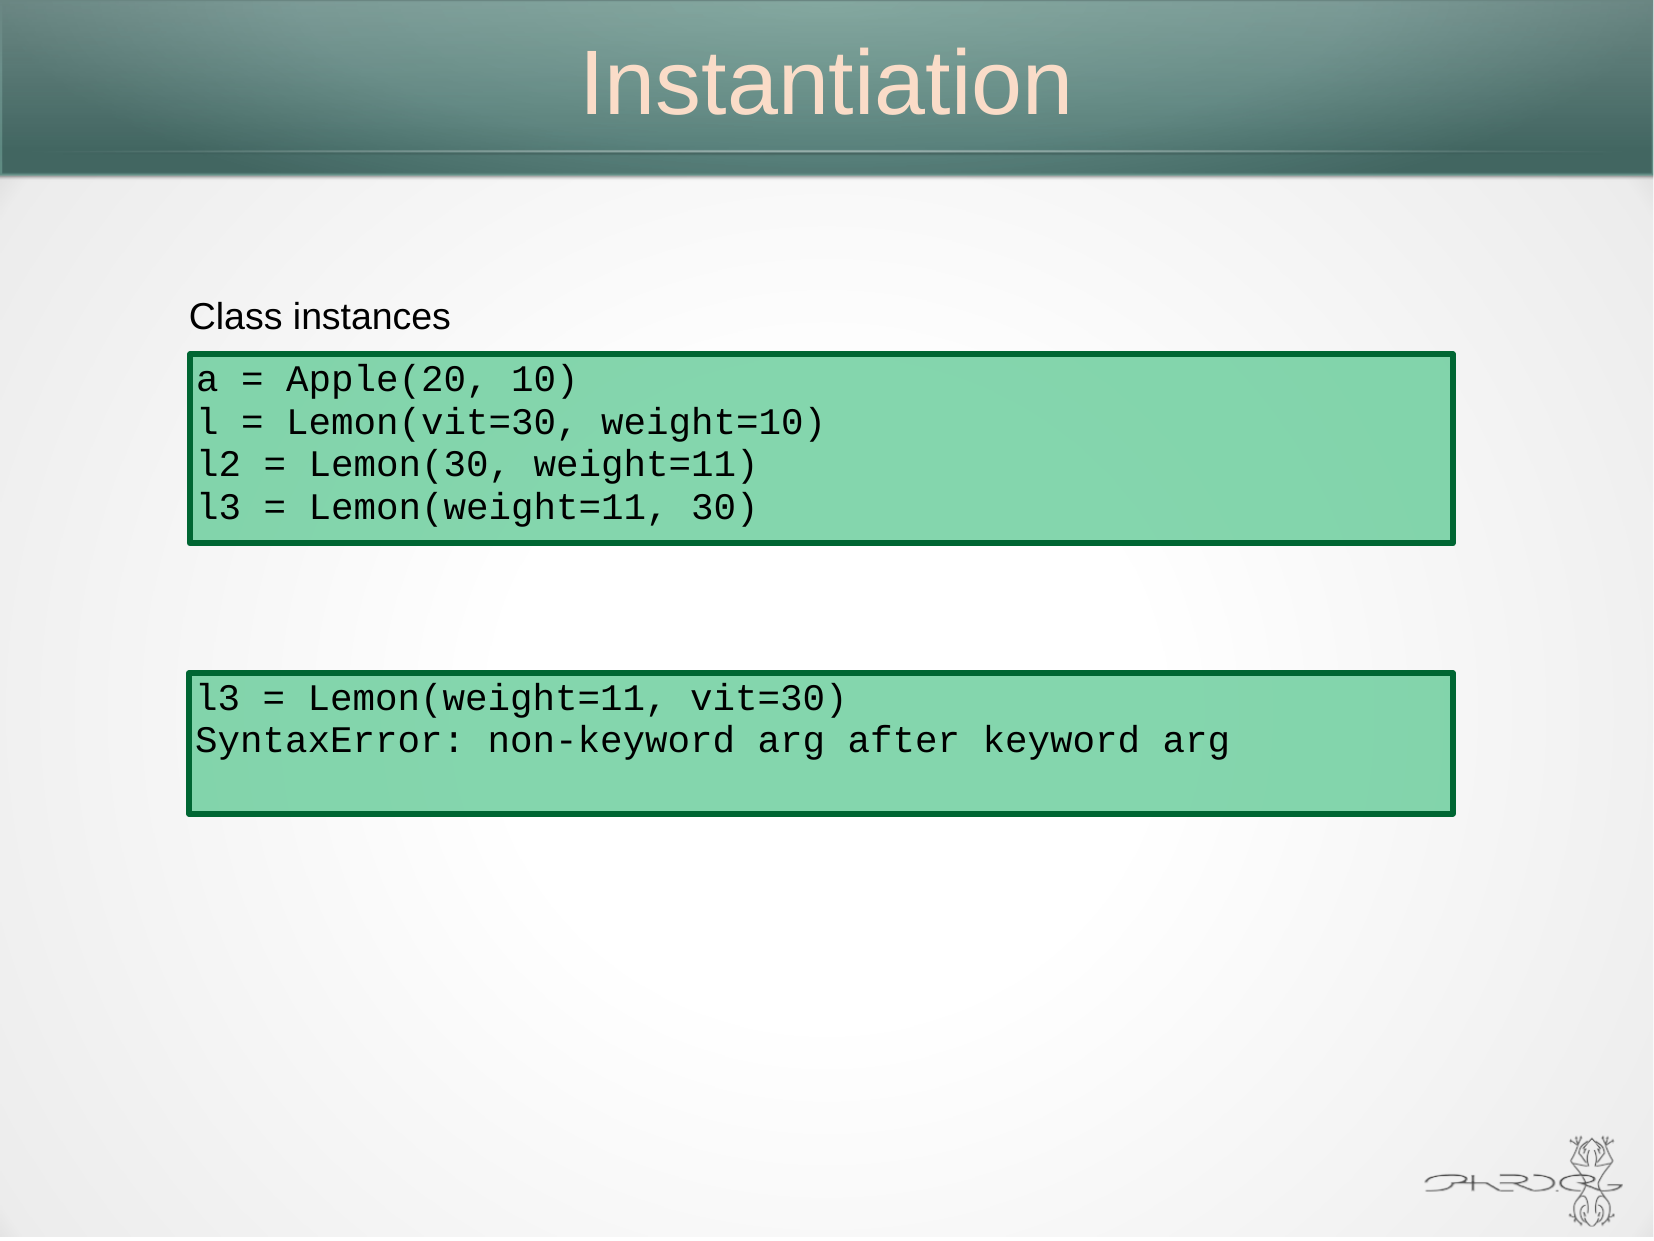

# Instantiation
Class instances
a = Apple(20, 10)
l = Lemon(vit=30, weight=10)
l2 = Lemon(30, weight=11)
l3 = Lemon(weight=11, 30)
l3 = Lemon(weight=11, vit=30)
SyntaxError: non-keyword arg after keyword arg